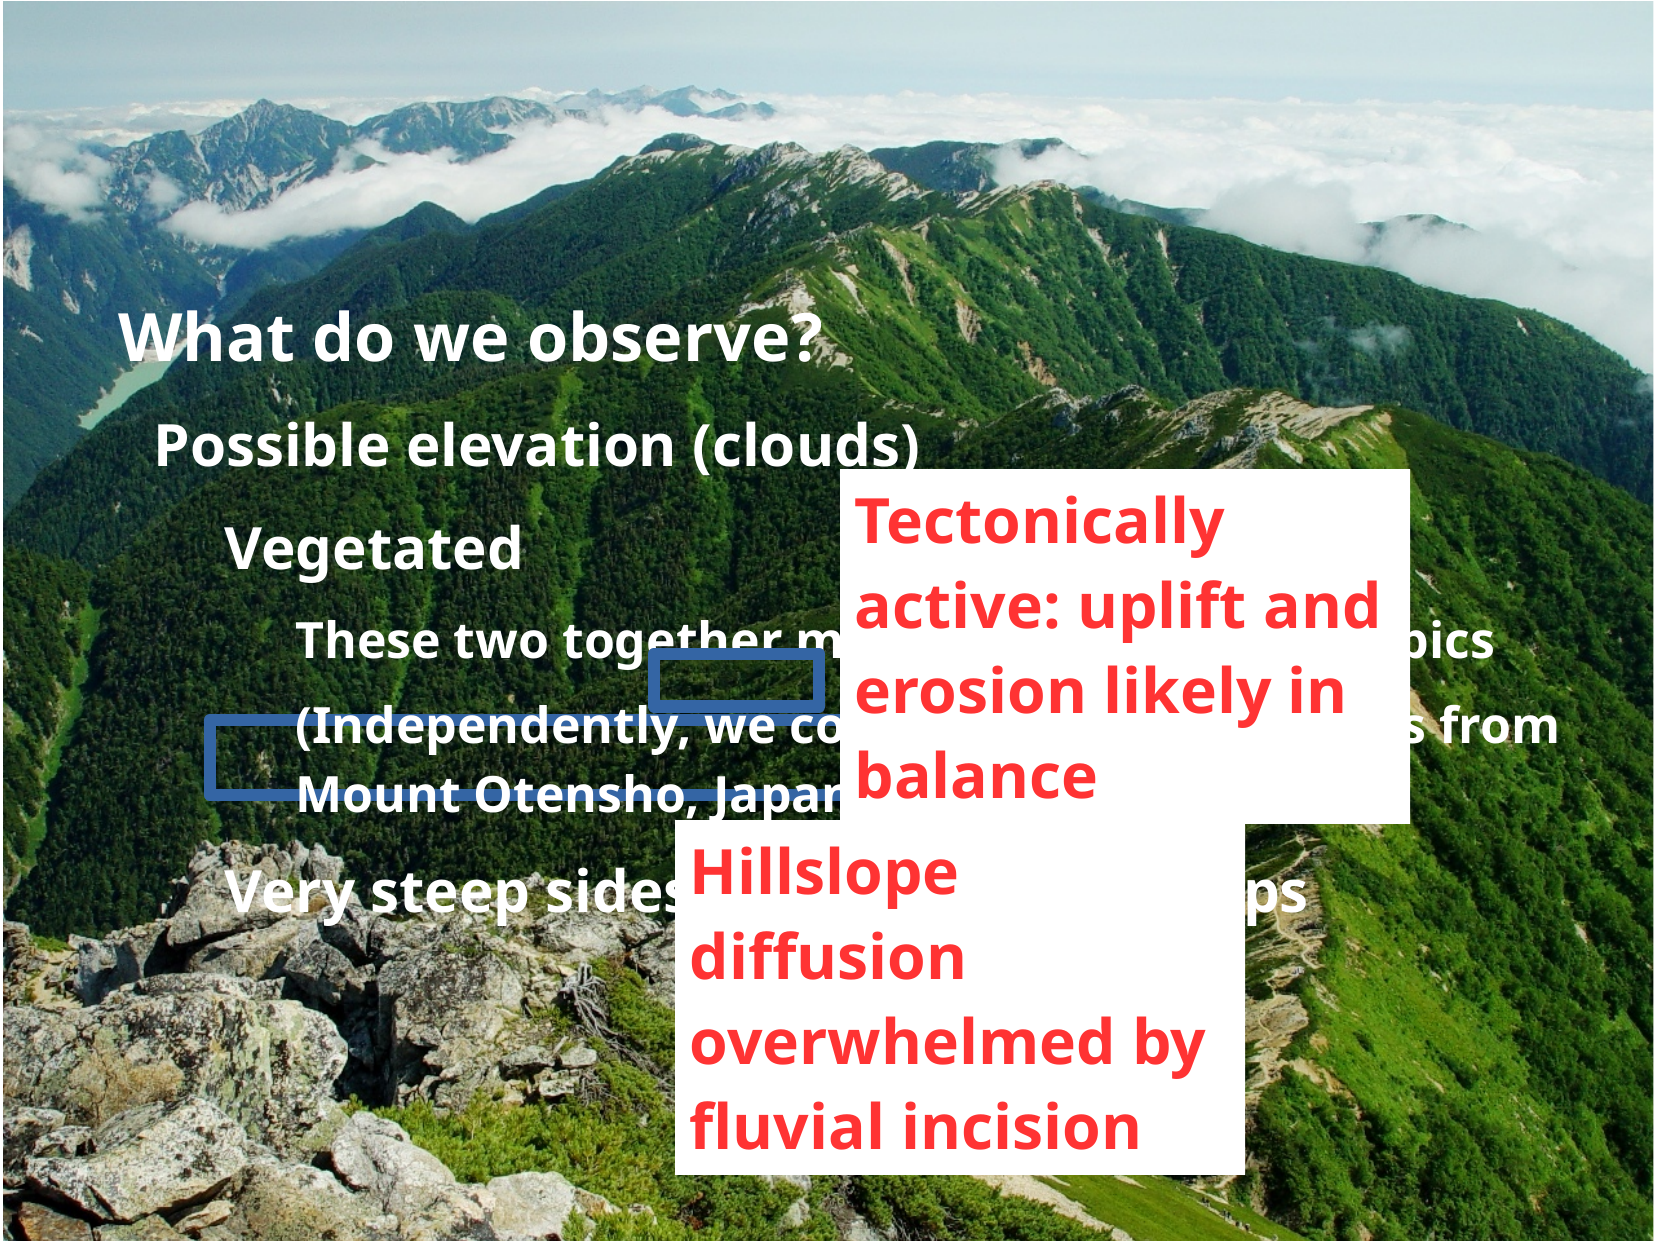

#
What do we observe?
Possible elevation (clouds)
Vegetated
These two together mean likely near the tropics
(Independently, we confirm that this photo is from Mount Otensho, Japan)
Very steep sides and sharp ridge tops
Tectonically active: uplift and erosion likely in balance
Hillslope diffusion overwhelmed by fluvial incision